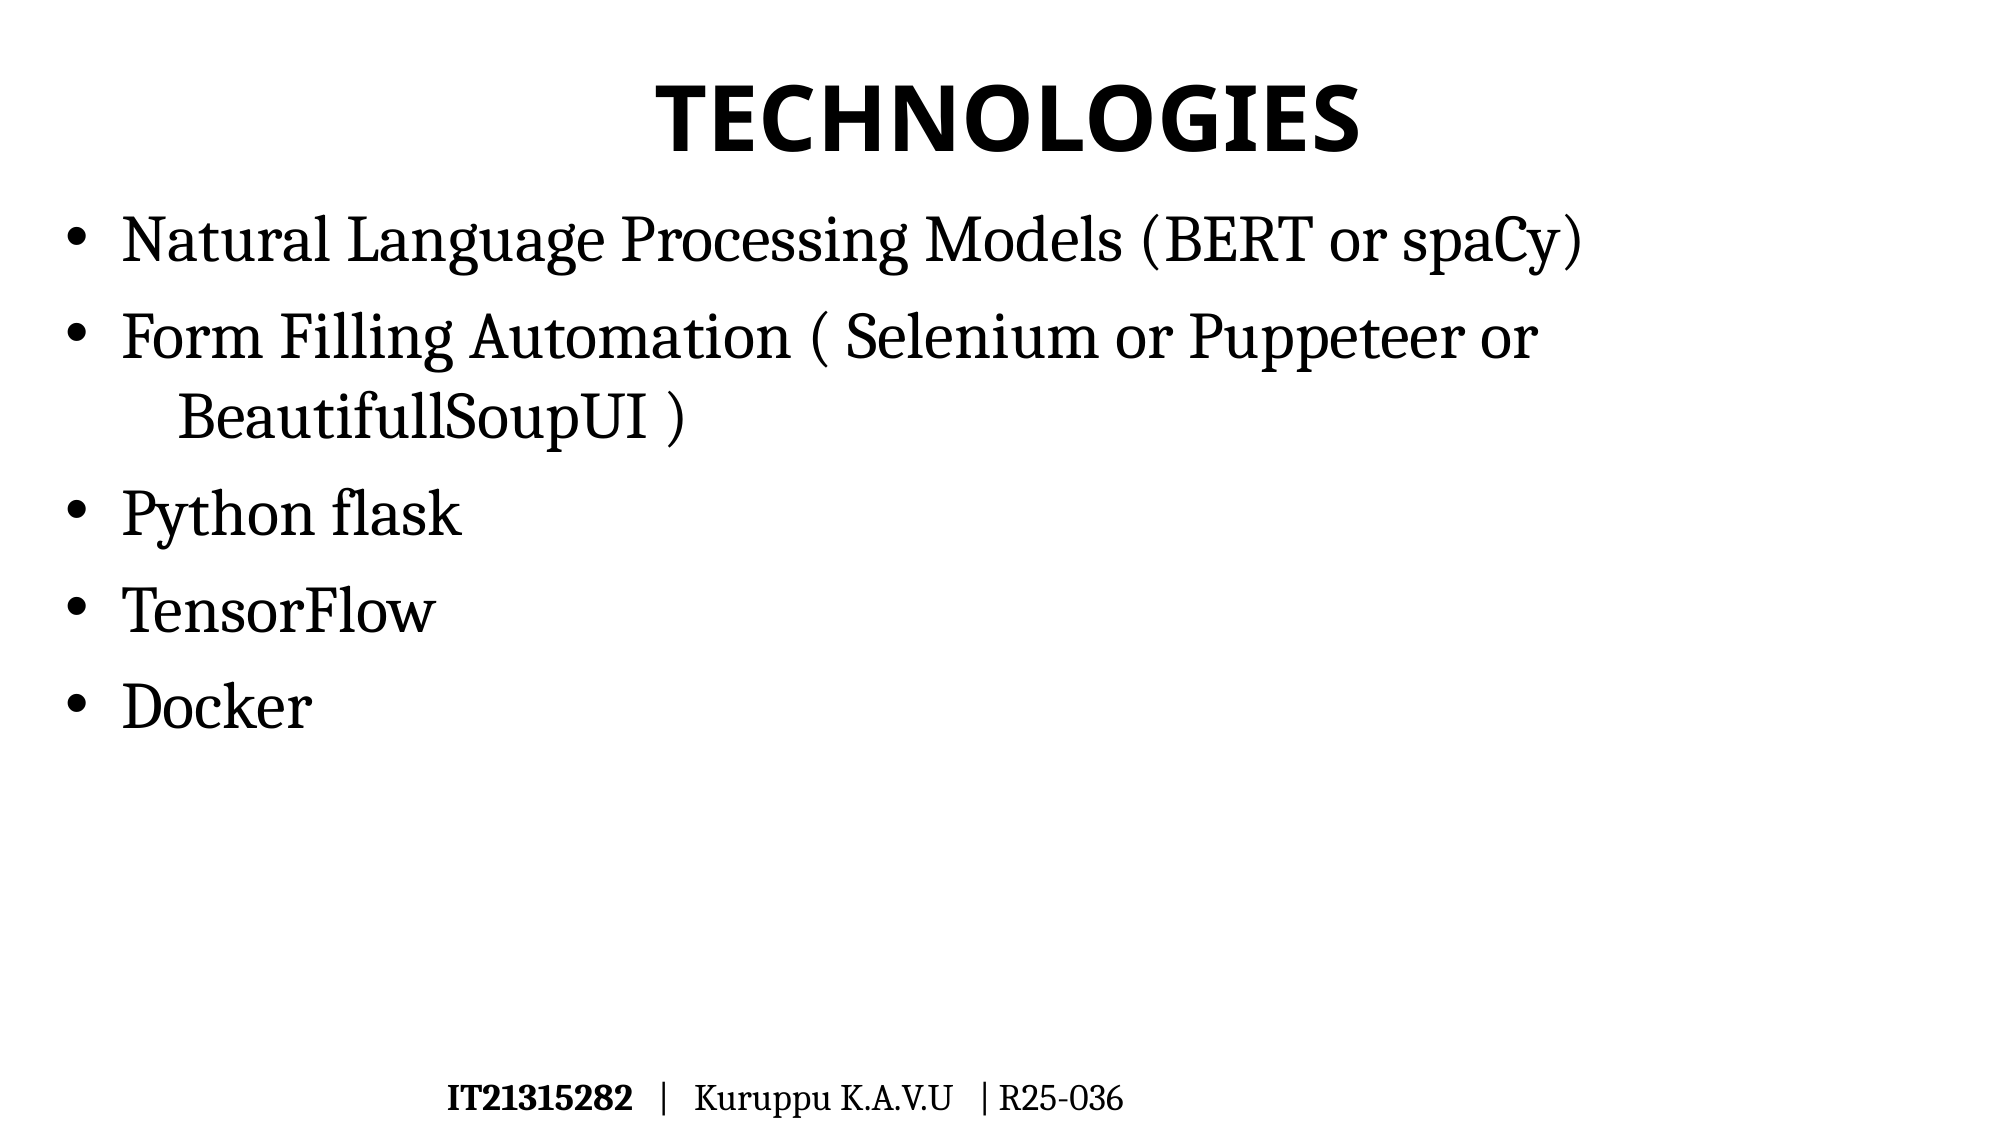

# TECHNOLOGIES
Natural Language Processing Models (BERT or spaCy)
Form Filling Automation ( Selenium or Puppeteer or BeautifullSoupUI )
Python flask
TensorFlow
Docker
IT21315282 | Kuruppu K.A.V.U | R25-036